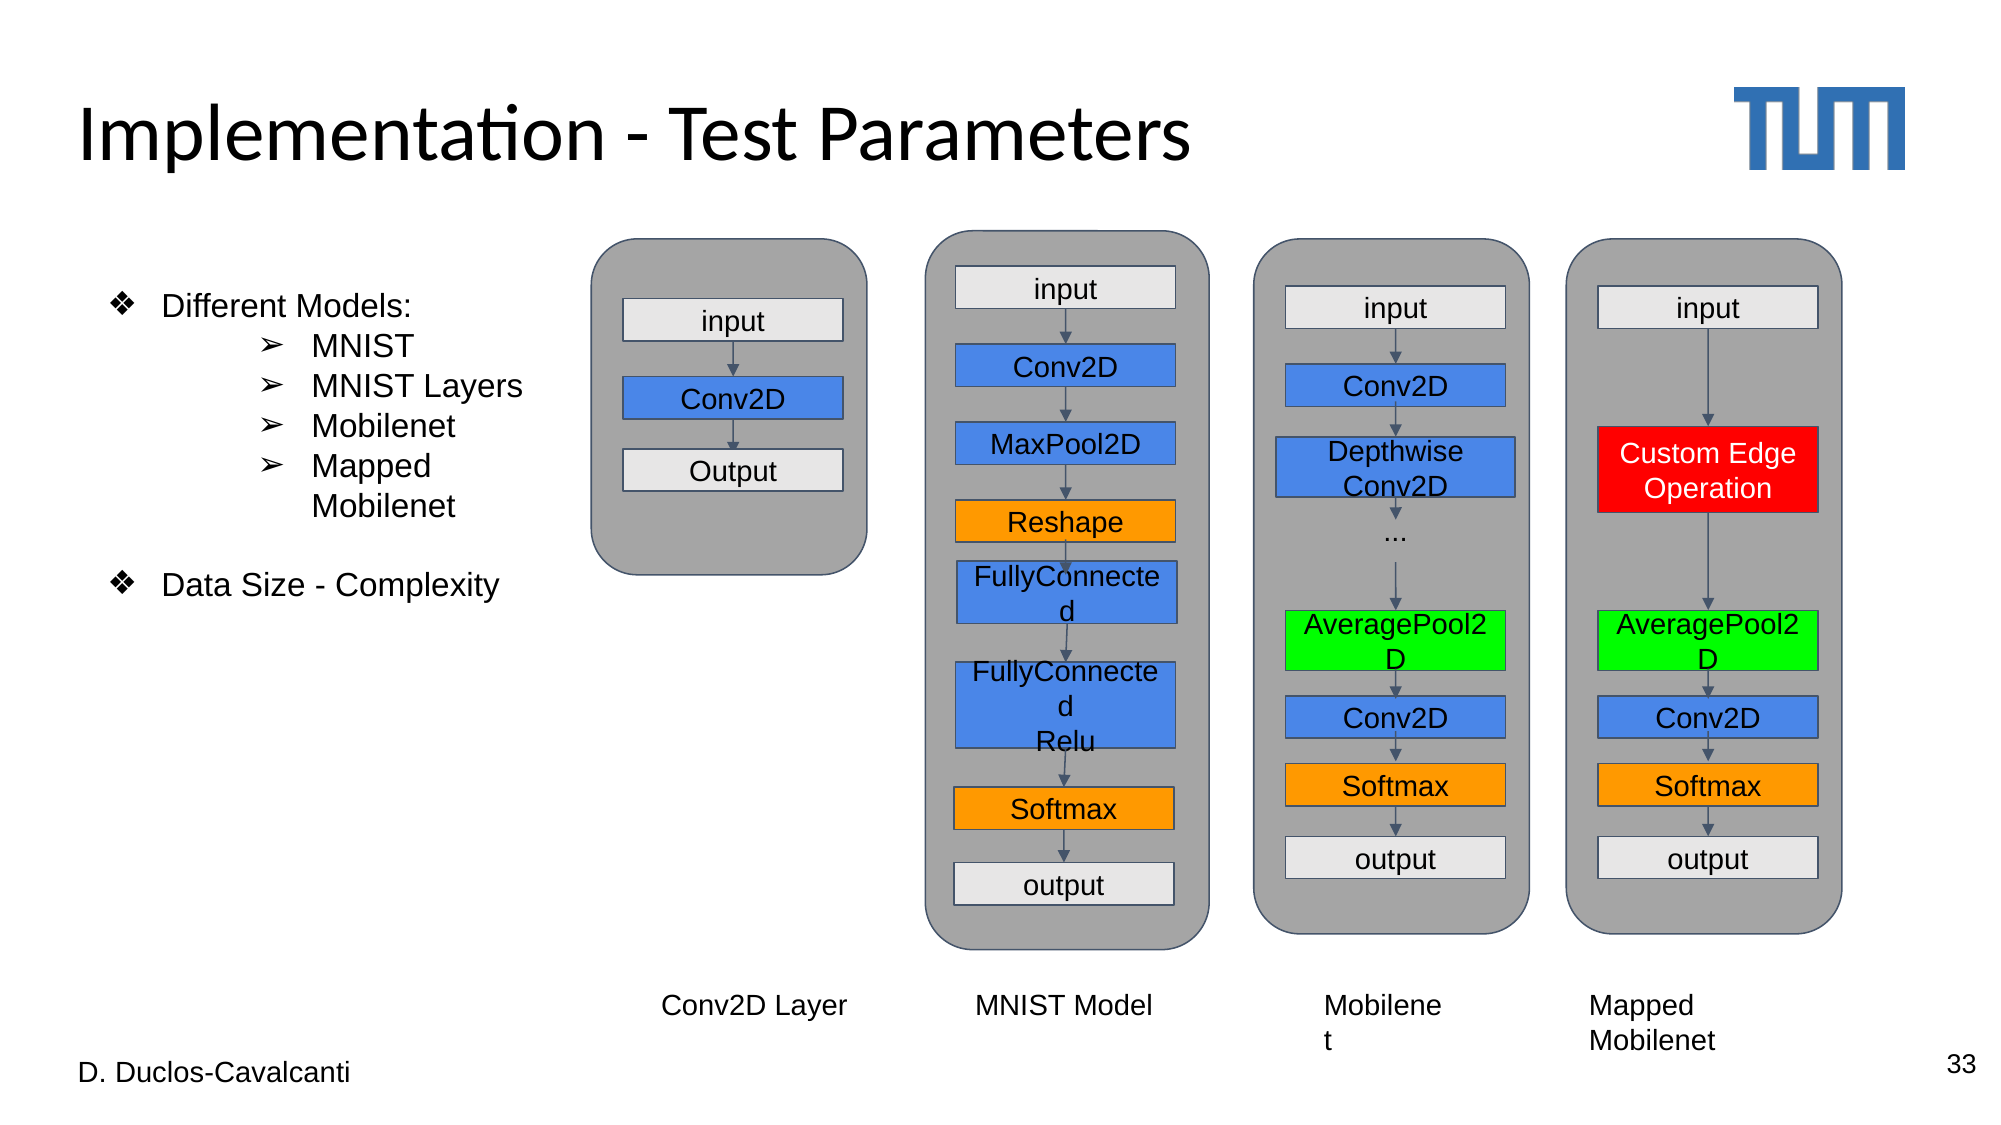

Implementation - Test Parameters
input
Different Models:
MNIST
MNIST Layers
Mobilenet
Mapped Mobilenet
Data Size - Complexity
input
input
input
Conv2D
Conv2D
Conv2D
MaxPool2D
Custom Edge Operation
Depthwise
Conv2D
Output
...
Reshape
FullyConnected
AveragePool2D
AveragePool2D
FullyConnected
Relu
Conv2D
Conv2D
Softmax
Softmax
Softmax
output
output
output
Conv2D Layer
MNIST Model
Mobilenet
Mapped Mobilenet
D. Duclos-Cavalcanti